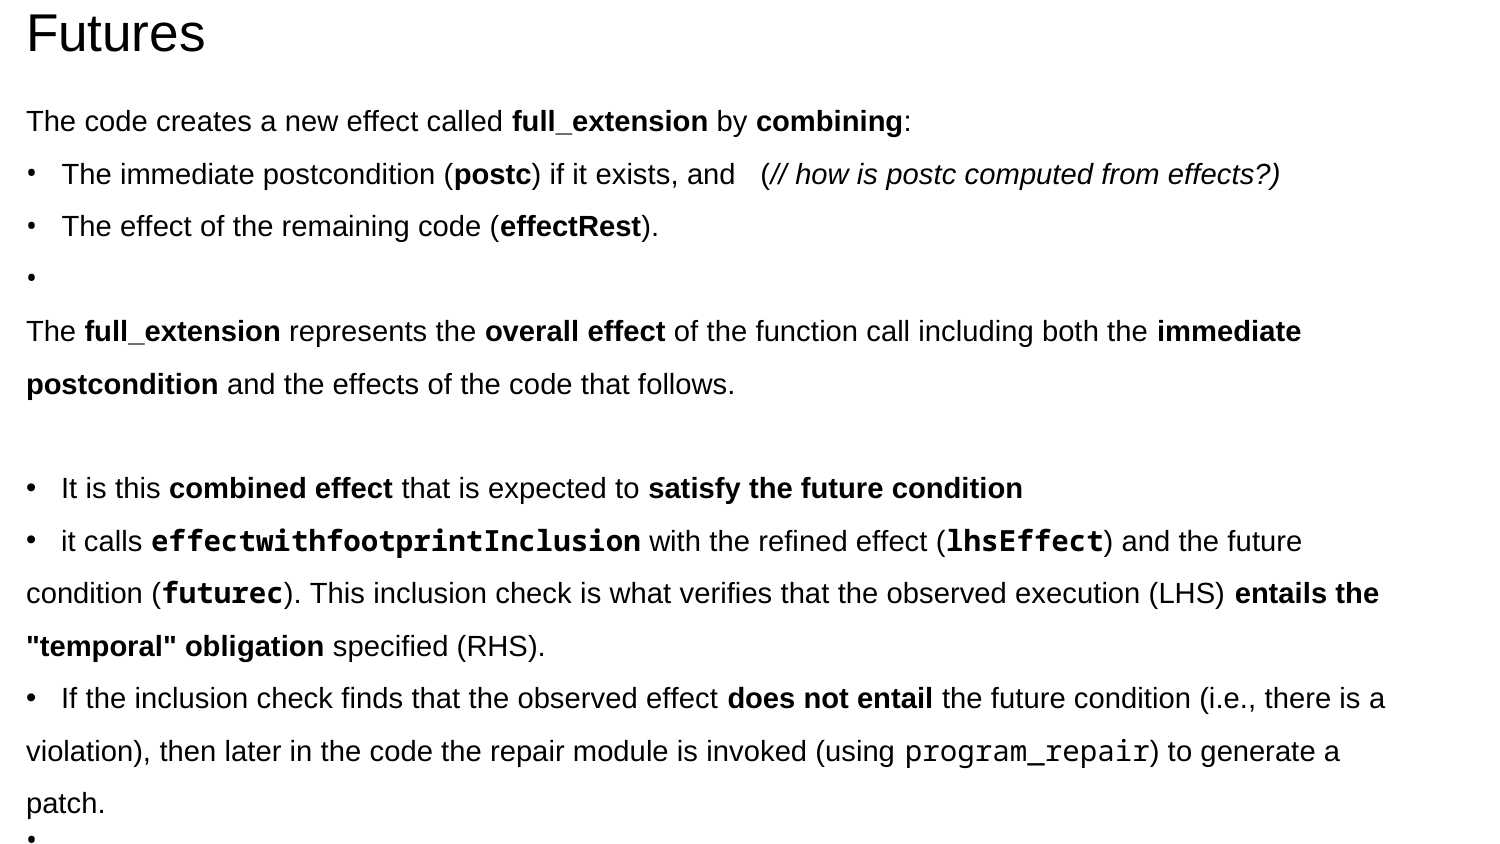

# Futures
The code creates a new effect called full_extension by combining:
 The immediate postcondition (postc) if it exists, and (// how is postc computed from effects?)
 The effect of the remaining code (effectRest).
The full_extension represents the overall effect of the function call including both the immediate postcondition and the effects of the code that follows.
 It is this combined effect that is expected to satisfy the future condition
 it calls effectwithfootprintInclusion with the refined effect (lhsEffect) and the future condition (futurec). This inclusion check is what verifies that the observed execution (LHS) entails the "temporal" obligation specified (RHS).
 If the inclusion check finds that the observed effect does not entail the future condition (i.e., there is a violation), then later in the code the repair module is invoked (using program_repair) to generate a patch.